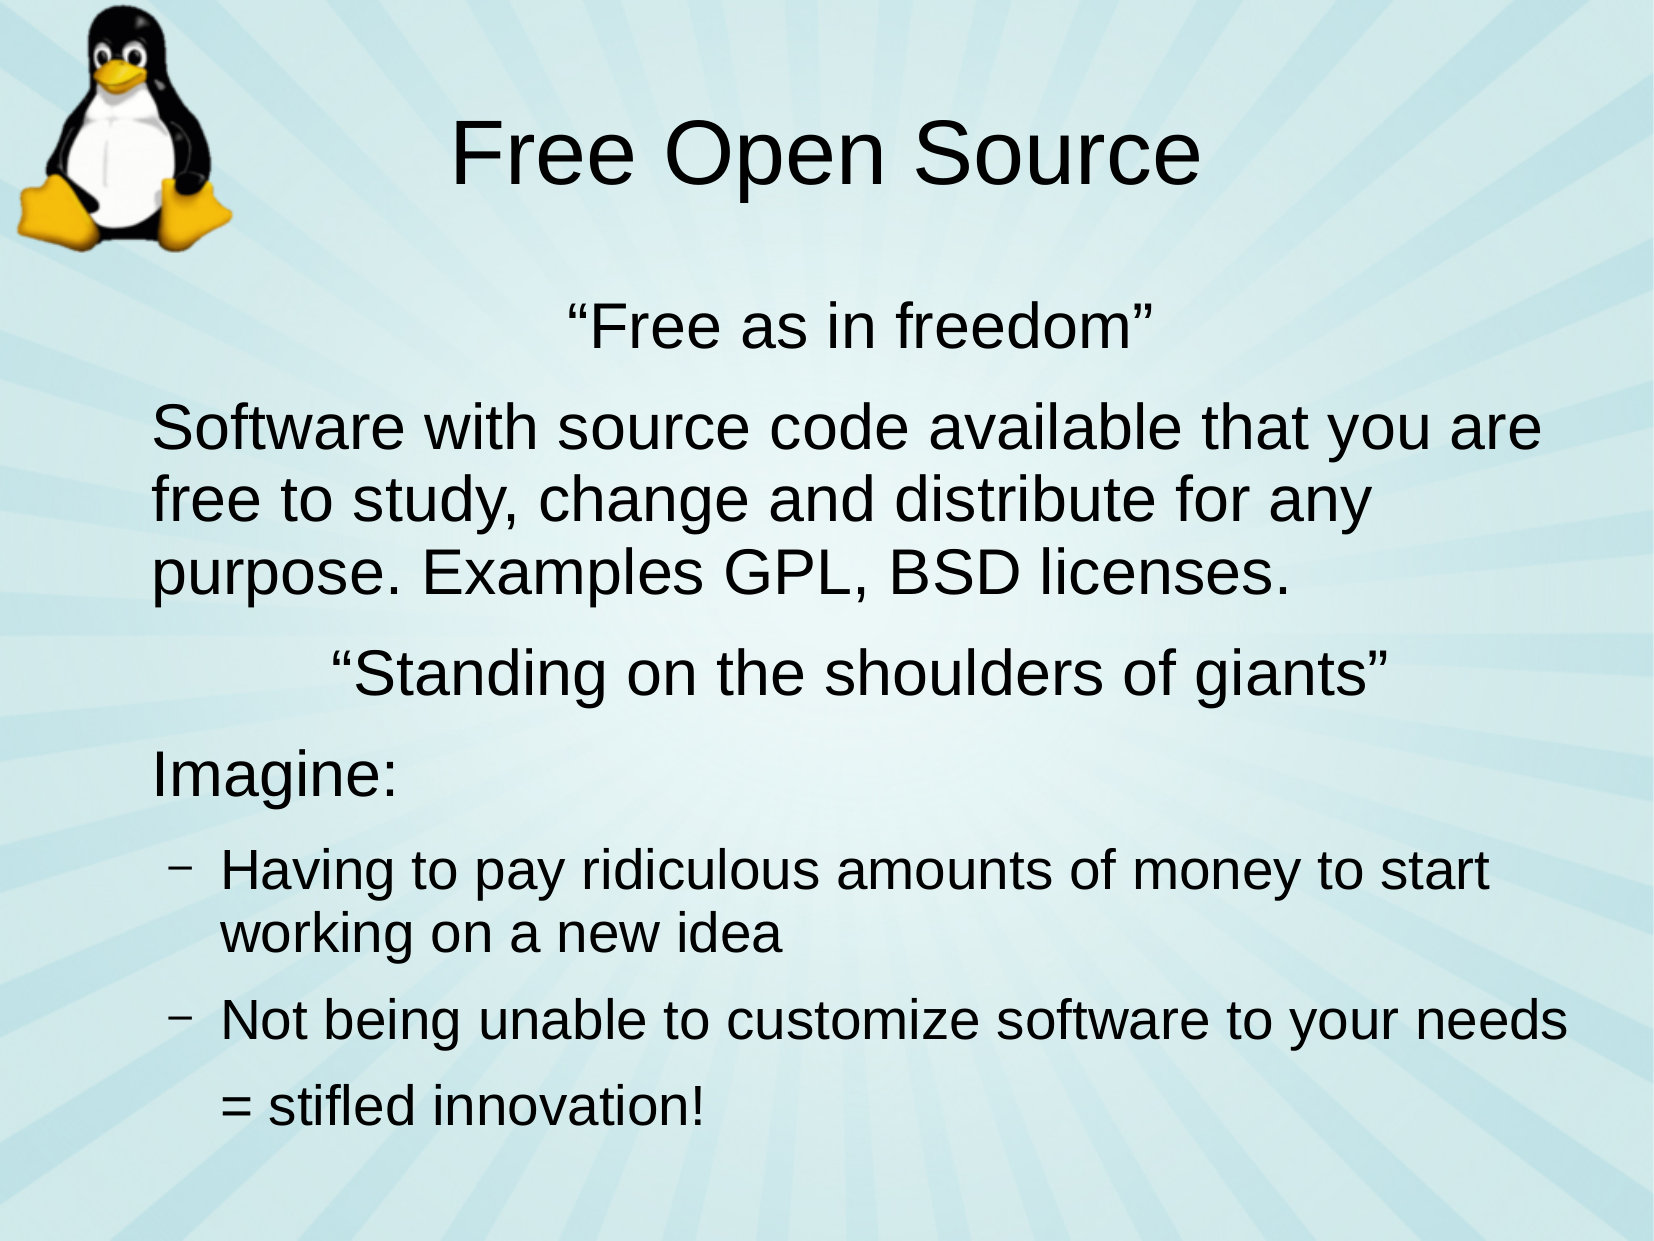

# Free Open Source
“Free as in freedom”
Software with source code available that you are free to study, change and distribute for any purpose. Examples GPL, BSD licenses.
“Standing on the shoulders of giants”
Imagine:
Having to pay ridiculous amounts of money to start working on a new idea
Not being unable to customize software to your needs
= stifled innovation!